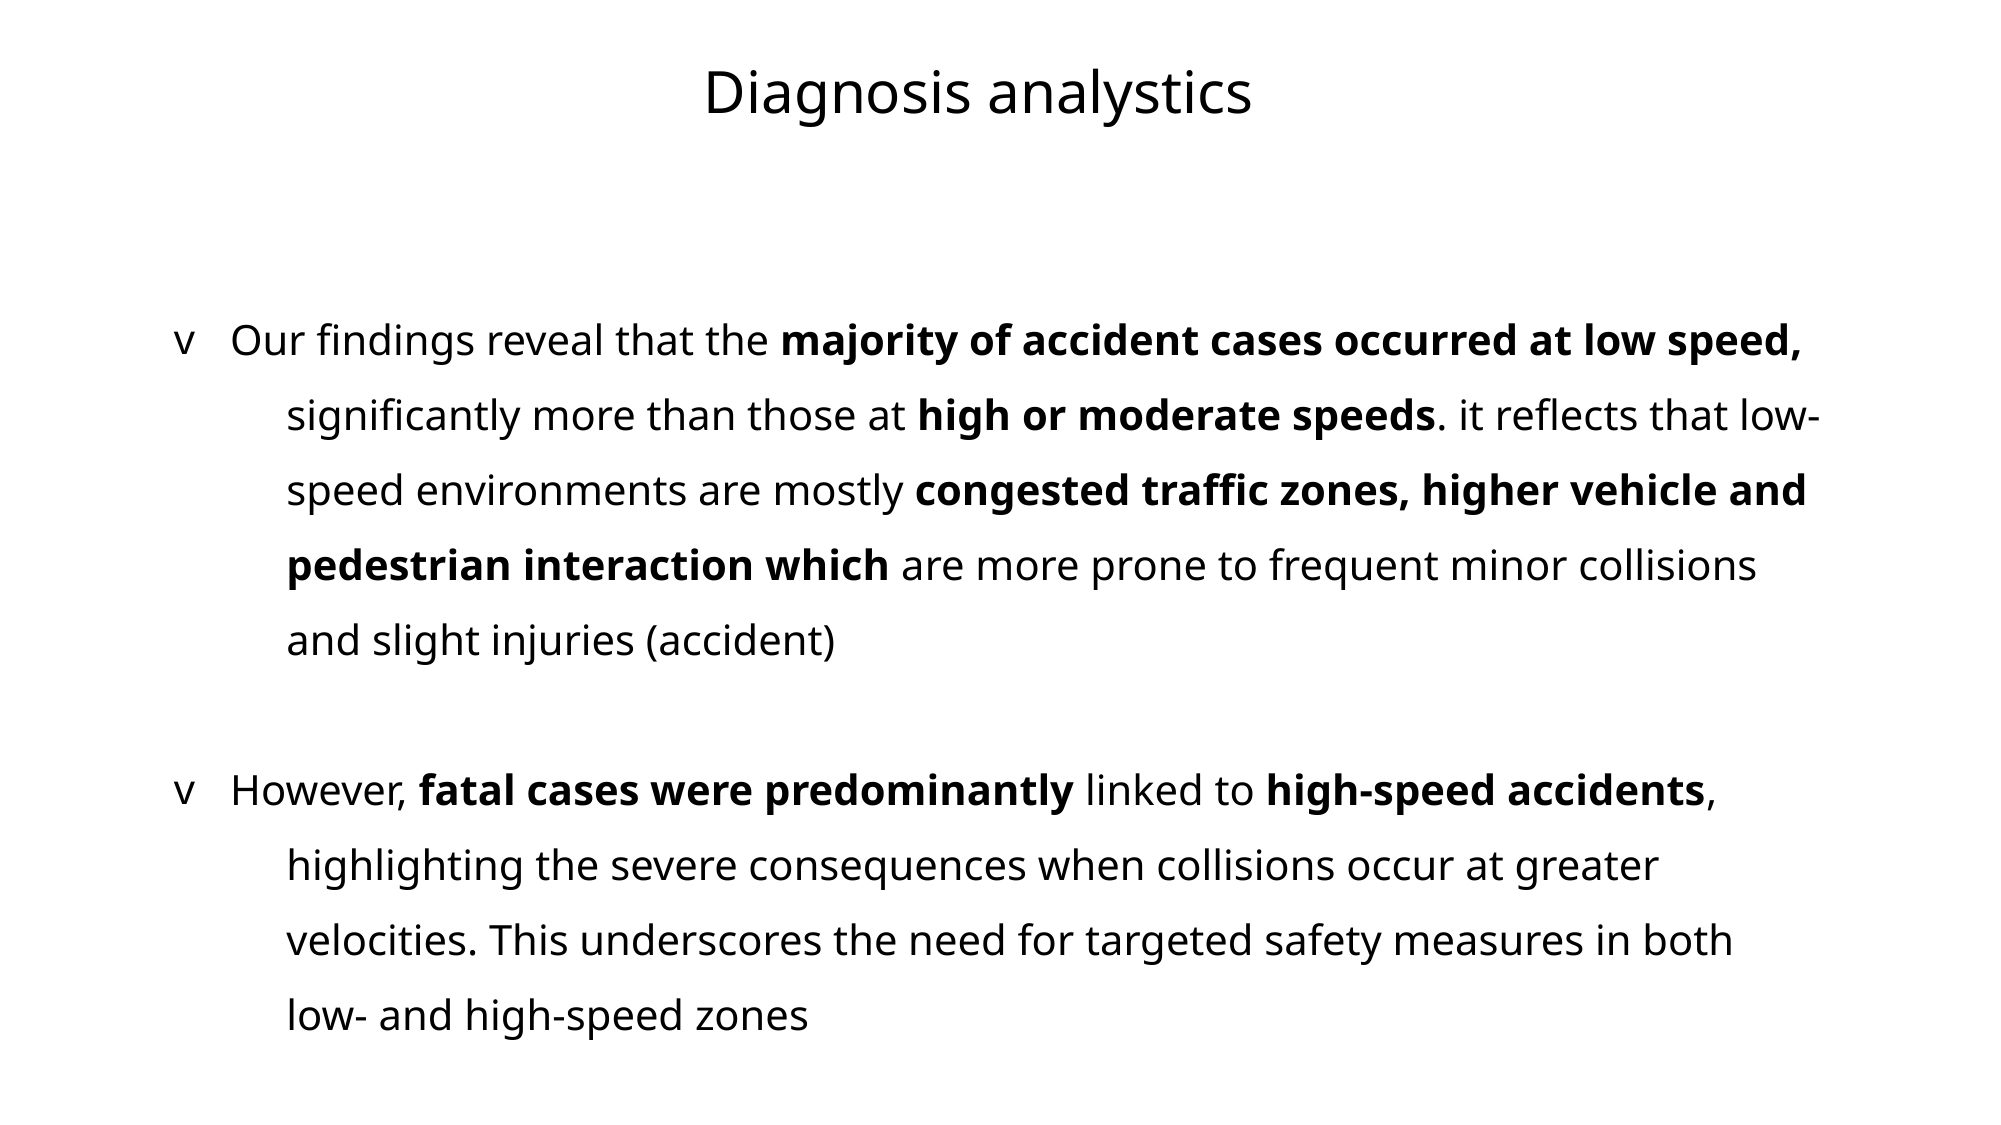

Diagnosis analystics
Our findings reveal that the majority of accident cases occurred at low speed, significantly more than those at high or moderate speeds. it reflects that low-speed environments are mostly congested traffic zones, higher vehicle and pedestrian interaction which are more prone to frequent minor collisions and slight injuries (accident)
However, fatal cases were predominantly linked to high-speed accidents, highlighting the severe consequences when collisions occur at greater velocities. This underscores the need for targeted safety measures in both low- and high-speed zones